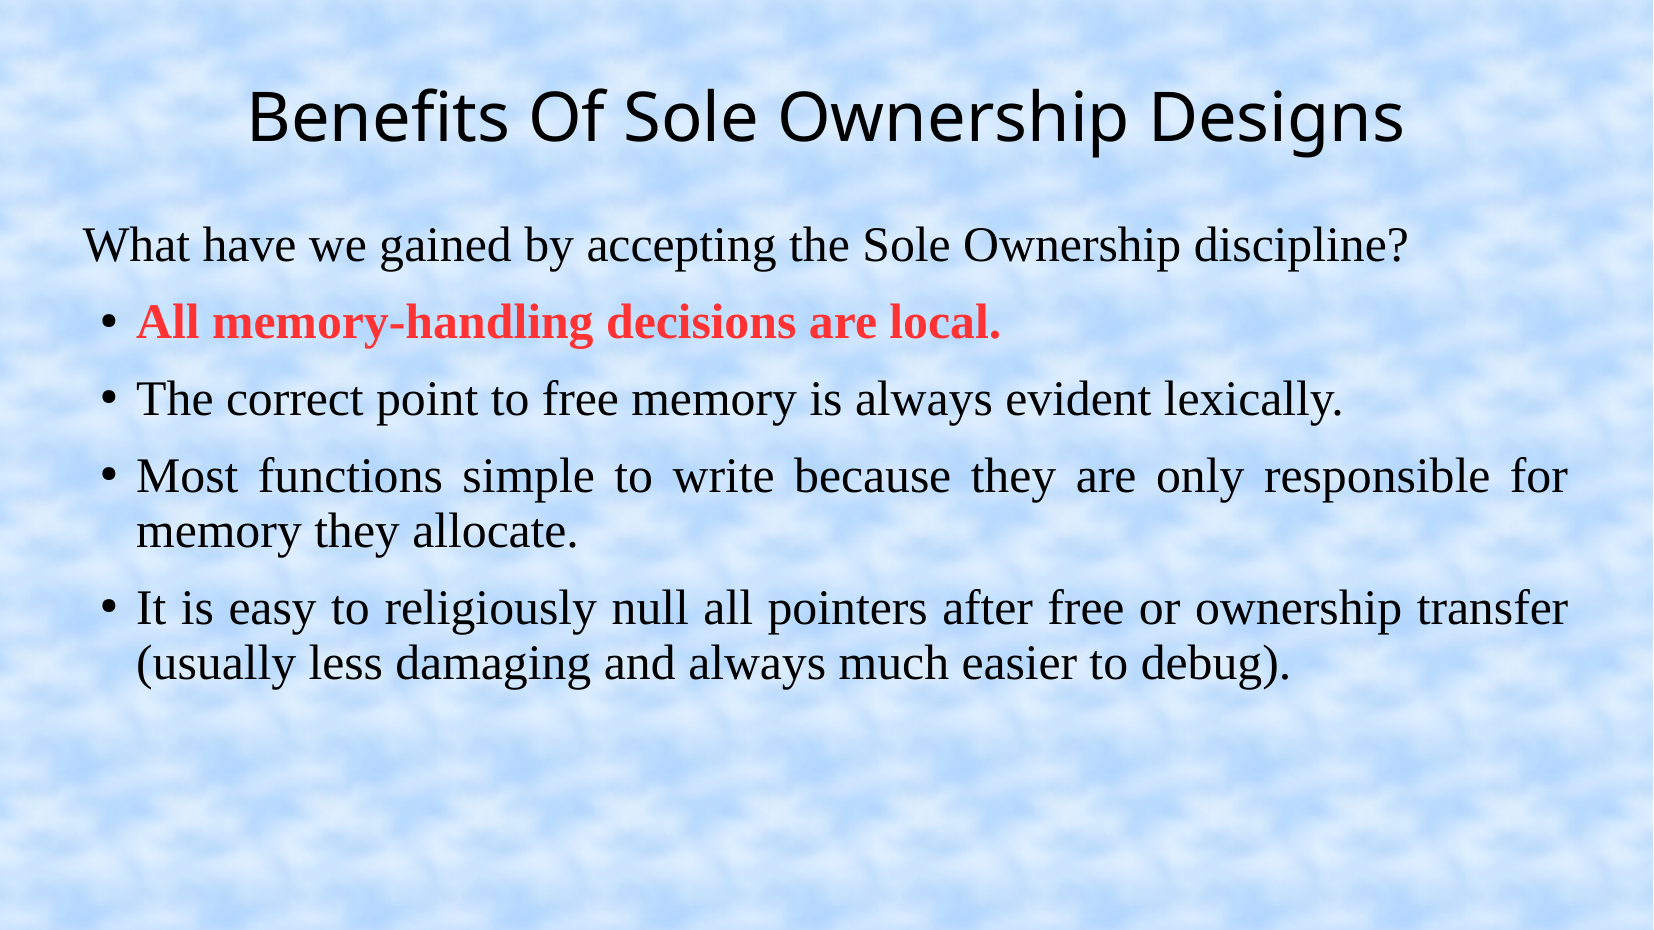

# Benefits Of Sole Ownership Designs
What have we gained by accepting the Sole Ownership discipline?
All memory-handling decisions are local.
The correct point to free memory is always evident lexically.
Most functions simple to write because they are only responsible for memory they allocate.
It is easy to religiously null all pointers after free or ownership transfer (usually less damaging and always much easier to debug).